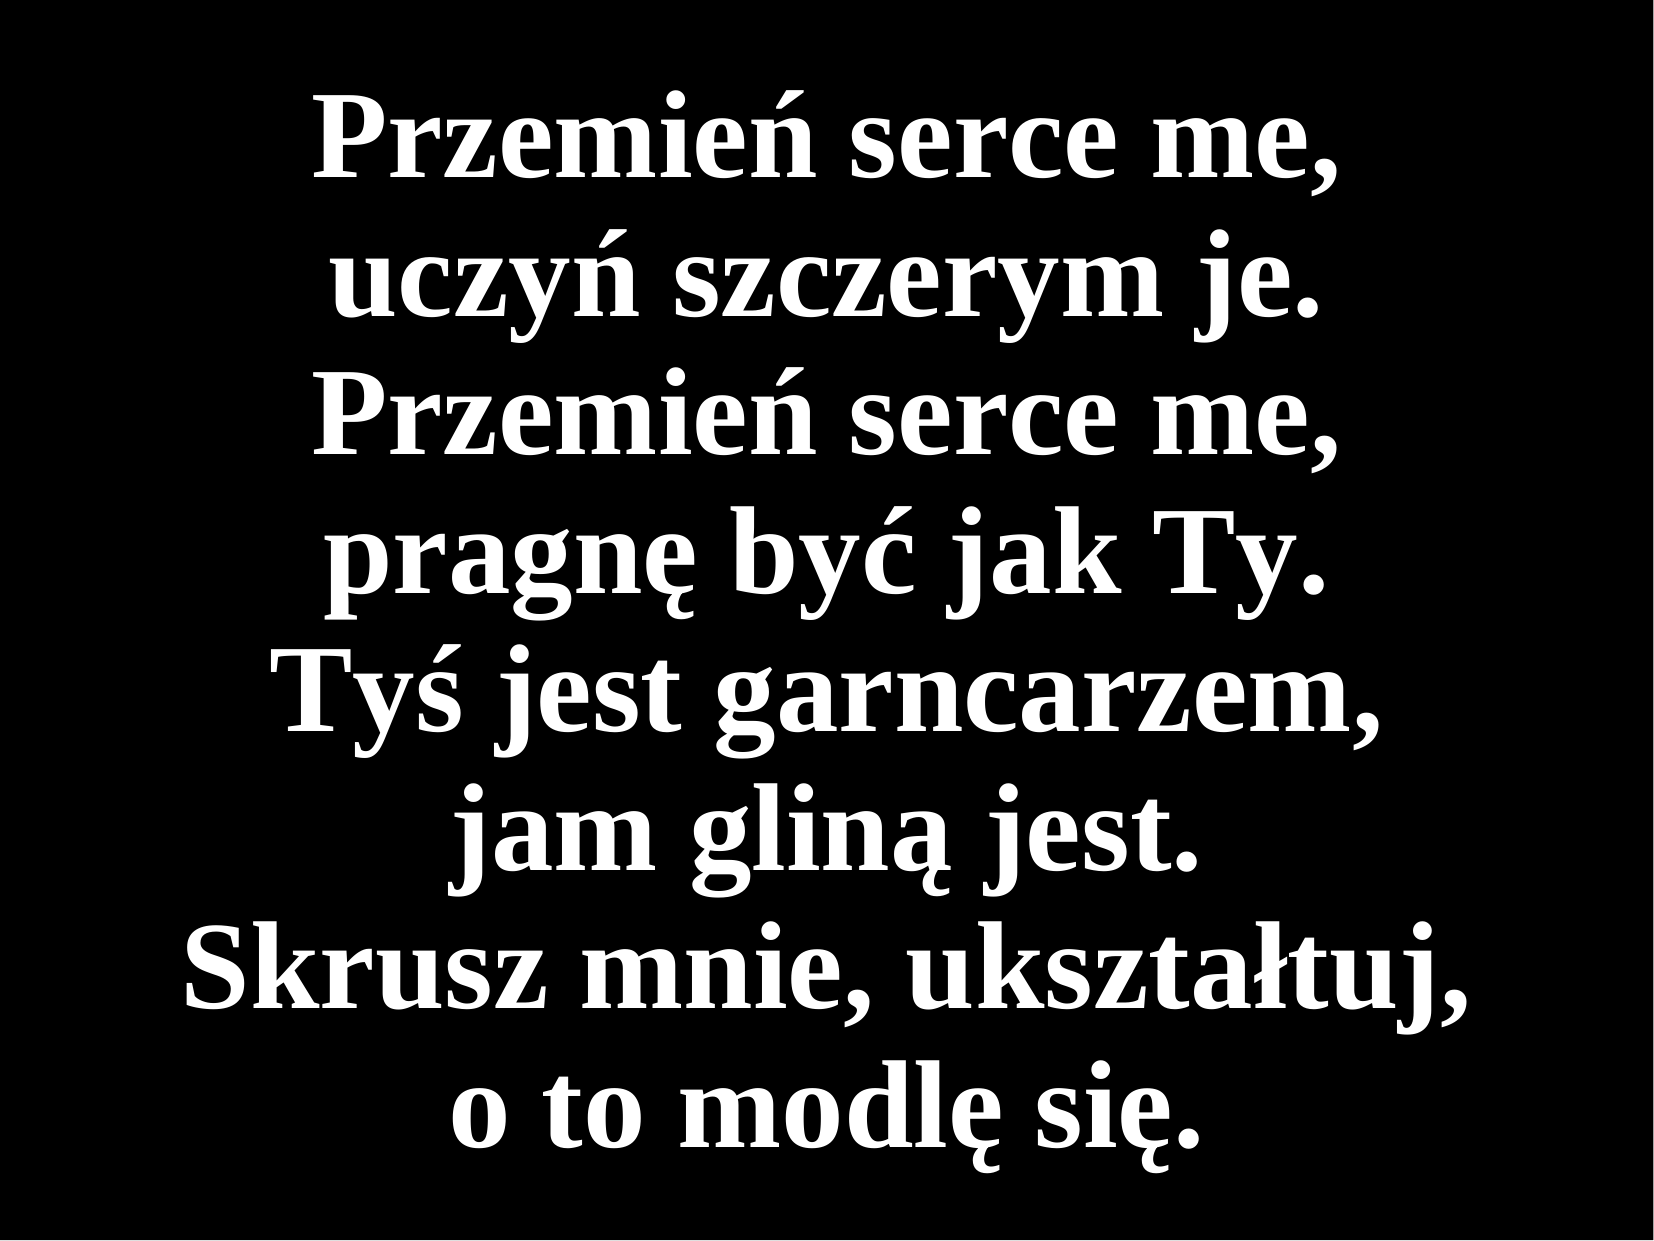

# Przemień serce me, uczyń szczerym je. Przemień serce me, pragnę być jak Ty. Tyś jest garncarzem, jam gliną jest. Skrusz mnie, ukształtuj, o to modlę się.